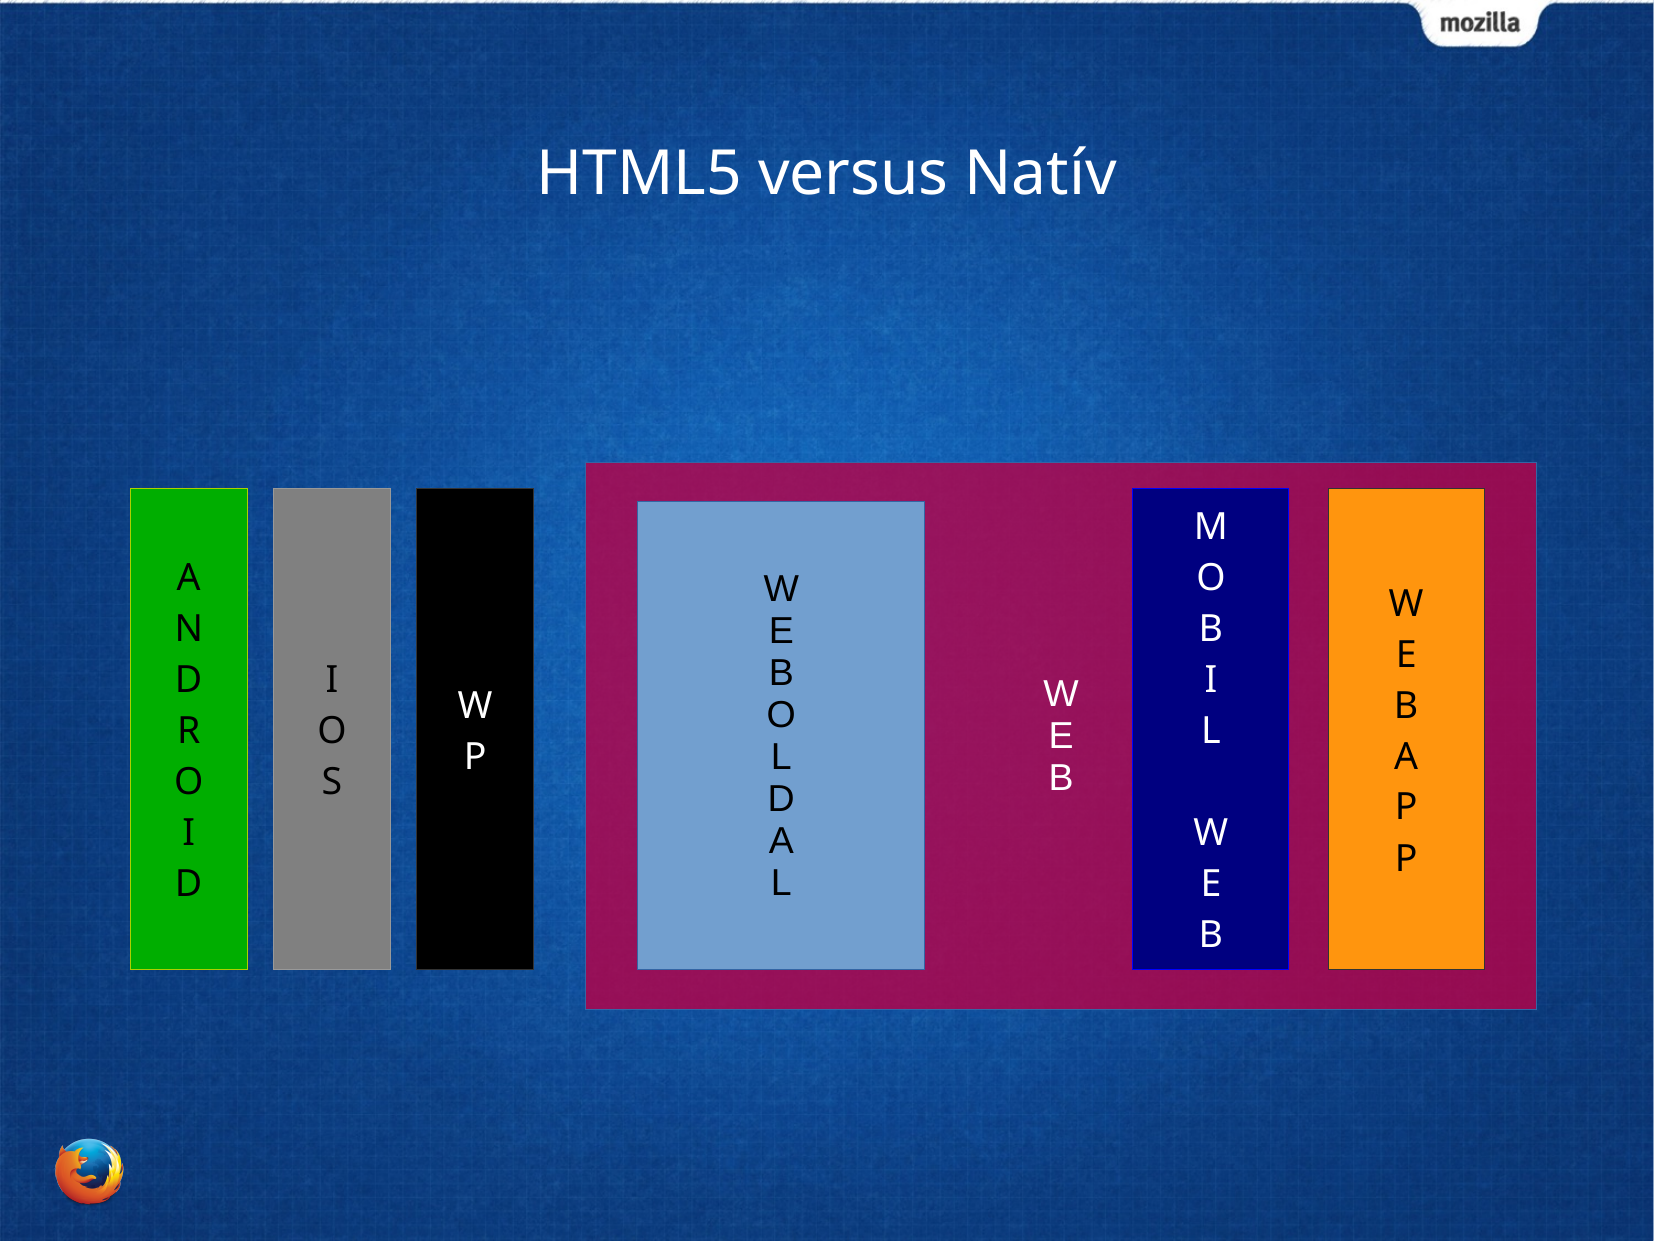

# HTML5 versus Natív
W
E
B
A
N
D
R
O
I
D
I
O
S
W
P
M
O
B
I
L
W
E
B
W
E
B
A
P
P
W
E
B
O
L
D
A
L